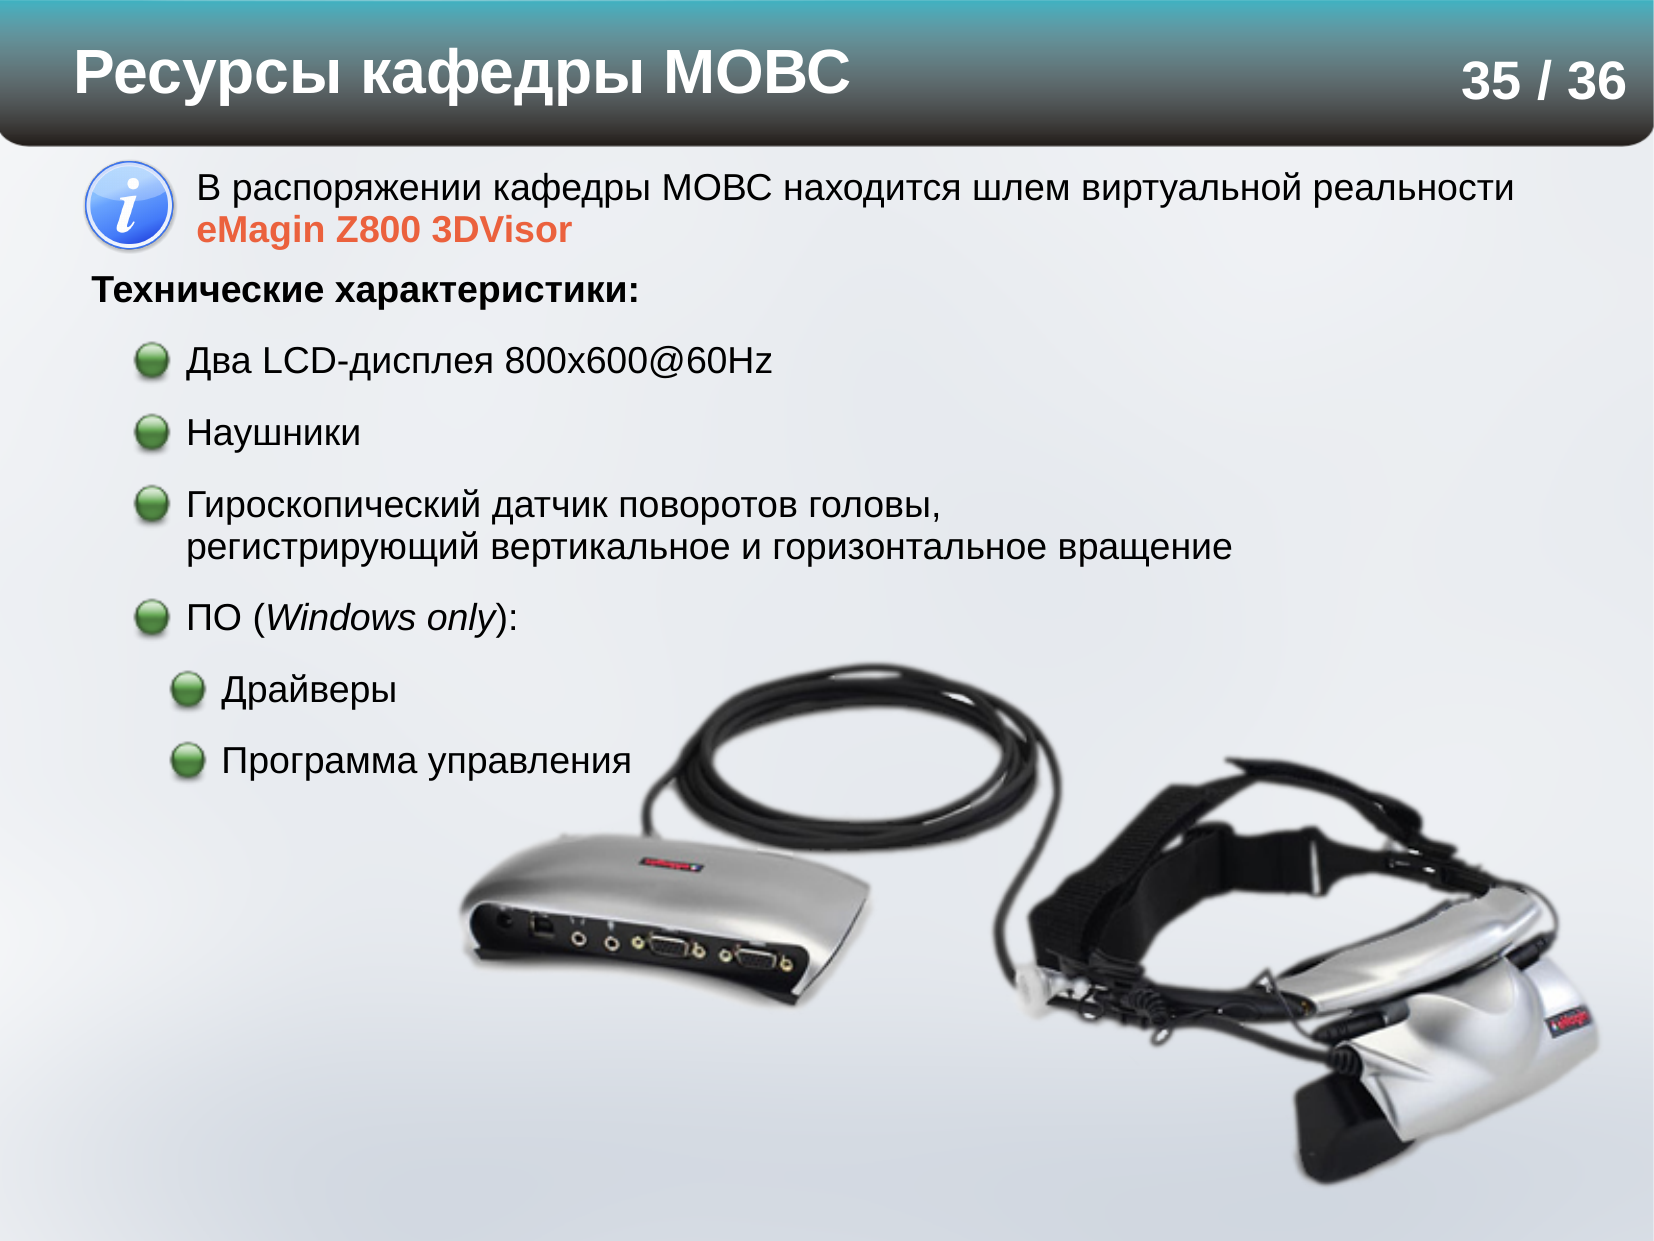

Ресурсы кафедры МОВС
 В распоряжении кафедры МОВС находится шлем виртуальной реальности
 eMagin Z800 3DVisor
Технические характеристики:
Два LCD-дисплея 800x600@60Hz
Наушники
Гироскопический датчик поворотов головы,
регистрирующий вертикальное и горизонтальное вращение
ПО (Windows only):
Драйверы
Программа управления